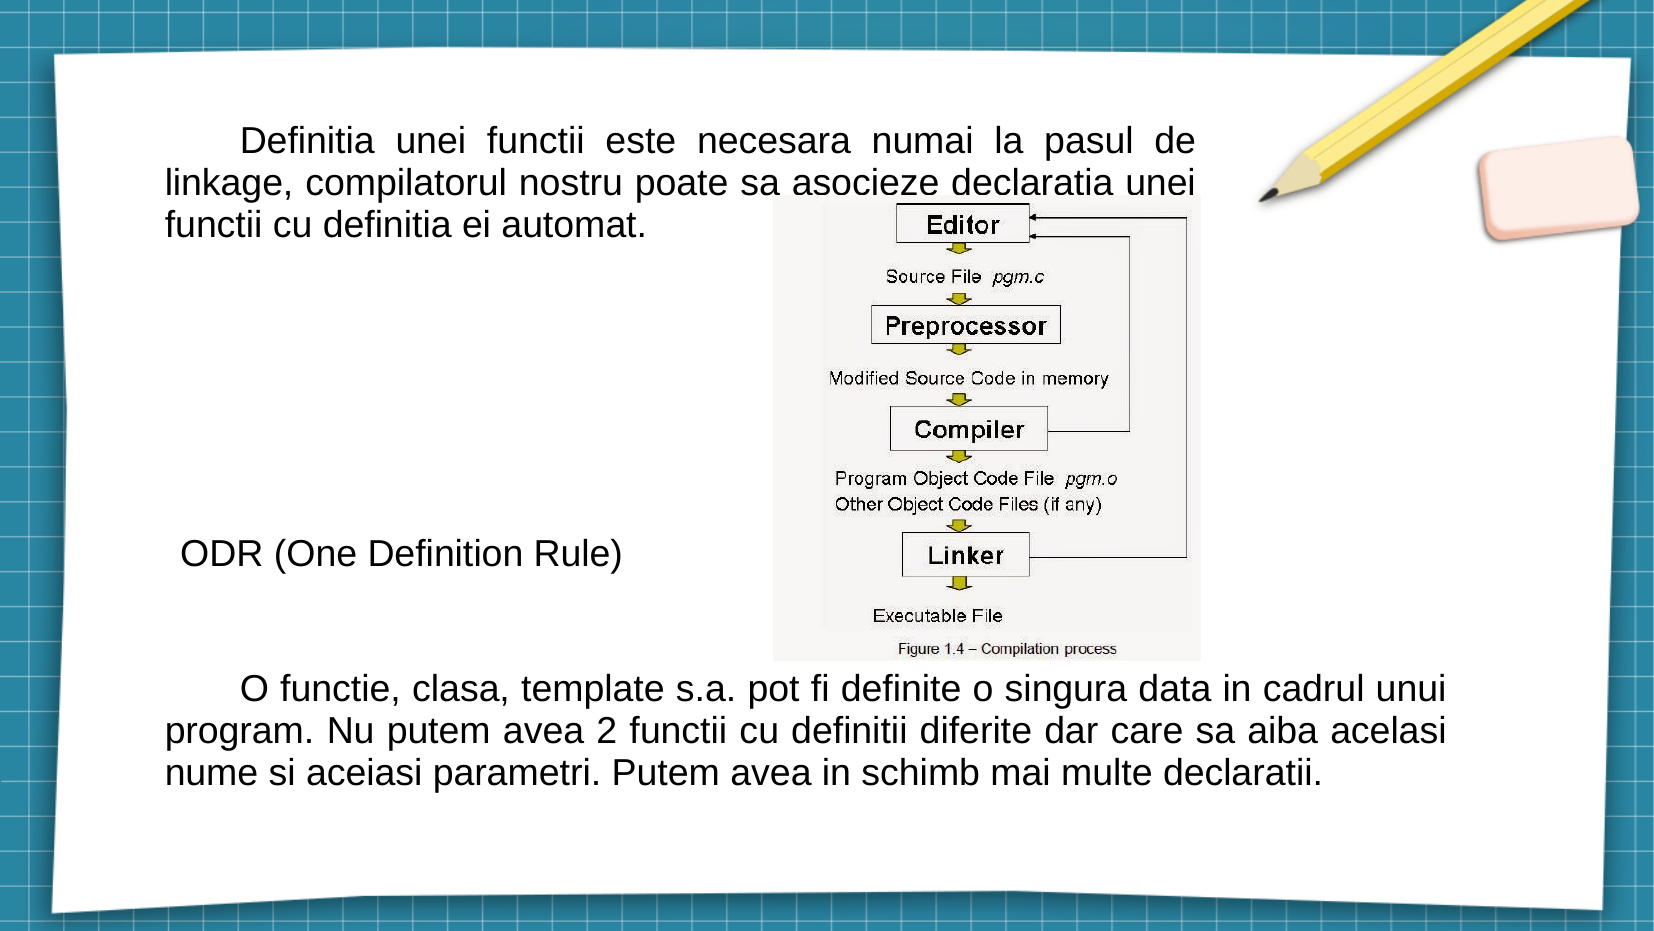

Definitia unei functii este necesara numai la pasul de linkage, compilatorul nostru poate sa asocieze declaratia unei functii cu definitia ei automat.
ODR (One Definition Rule)
	O functie, clasa, template s.a. pot fi definite o singura data in cadrul unui program. Nu putem avea 2 functii cu definitii diferite dar care sa aiba acelasi nume si aceiasi parametri. Putem avea in schimb mai multe declaratii.